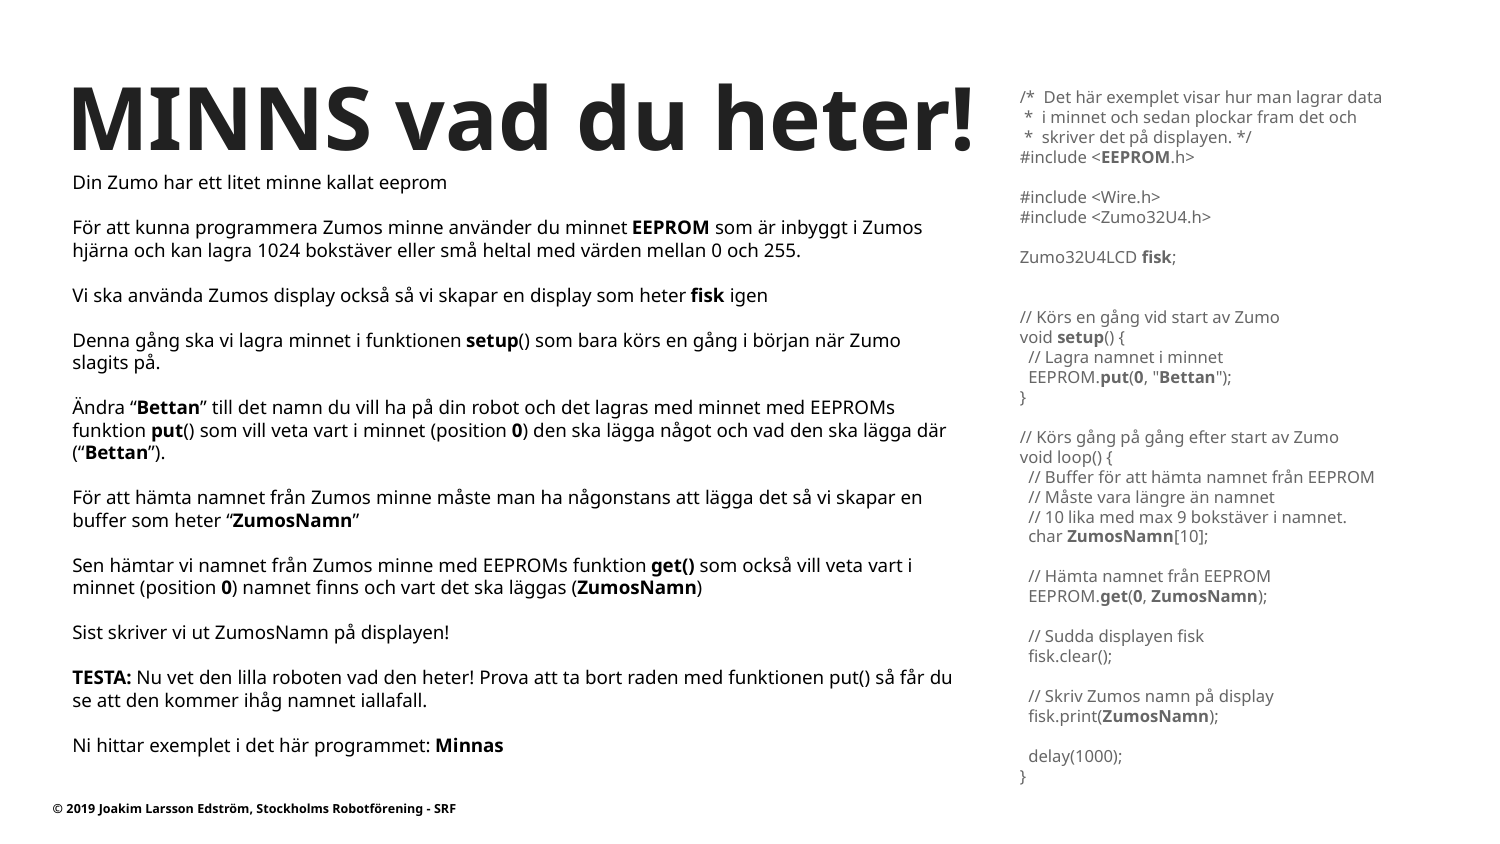

# MINNS vad du heter!
/* Det här exemplet visar hur man lagrar data
 * i minnet och sedan plockar fram det och
 * skriver det på displayen. */
#include <EEPROM.h>
#include <Wire.h>
#include <Zumo32U4.h>
Zumo32U4LCD fisk;
// Körs en gång vid start av Zumo
void setup() {
 // Lagra namnet i minnet
 EEPROM.put(0, "Bettan");
}
// Körs gång på gång efter start av Zumo
void loop() {
 // Buffer för att hämta namnet från EEPROM
 // Måste vara längre än namnet
 // 10 lika med max 9 bokstäver i namnet.
 char ZumosNamn[10];
 // Hämta namnet från EEPROM
 EEPROM.get(0, ZumosNamn);
 // Sudda displayen fisk
 fisk.clear();
 // Skriv Zumos namn på display
 fisk.print(ZumosNamn);
 delay(1000);
}
Din Zumo har ett litet minne kallat eeprom
För att kunna programmera Zumos minne använder du minnet EEPROM som är inbyggt i Zumos hjärna och kan lagra 1024 bokstäver eller små heltal med värden mellan 0 och 255.
Vi ska använda Zumos display också så vi skapar en display som heter fisk igen
Denna gång ska vi lagra minnet i funktionen setup() som bara körs en gång i början när Zumo slagits på.
Ändra “Bettan” till det namn du vill ha på din robot och det lagras med minnet med EEPROMs funktion put() som vill veta vart i minnet (position 0) den ska lägga något och vad den ska lägga där (“Bettan”).
För att hämta namnet från Zumos minne måste man ha någonstans att lägga det så vi skapar en buffer som heter “ZumosNamn”
Sen hämtar vi namnet från Zumos minne med EEPROMs funktion get() som också vill veta vart i minnet (position 0) namnet finns och vart det ska läggas (ZumosNamn)
Sist skriver vi ut ZumosNamn på displayen!
TESTA: Nu vet den lilla roboten vad den heter! Prova att ta bort raden med funktionen put() så får du se att den kommer ihåg namnet iallafall.
Ni hittar exemplet i det här programmet: Minnas
© 2019 Joakim Larsson Edström, Stockholms Robotförening - SRF